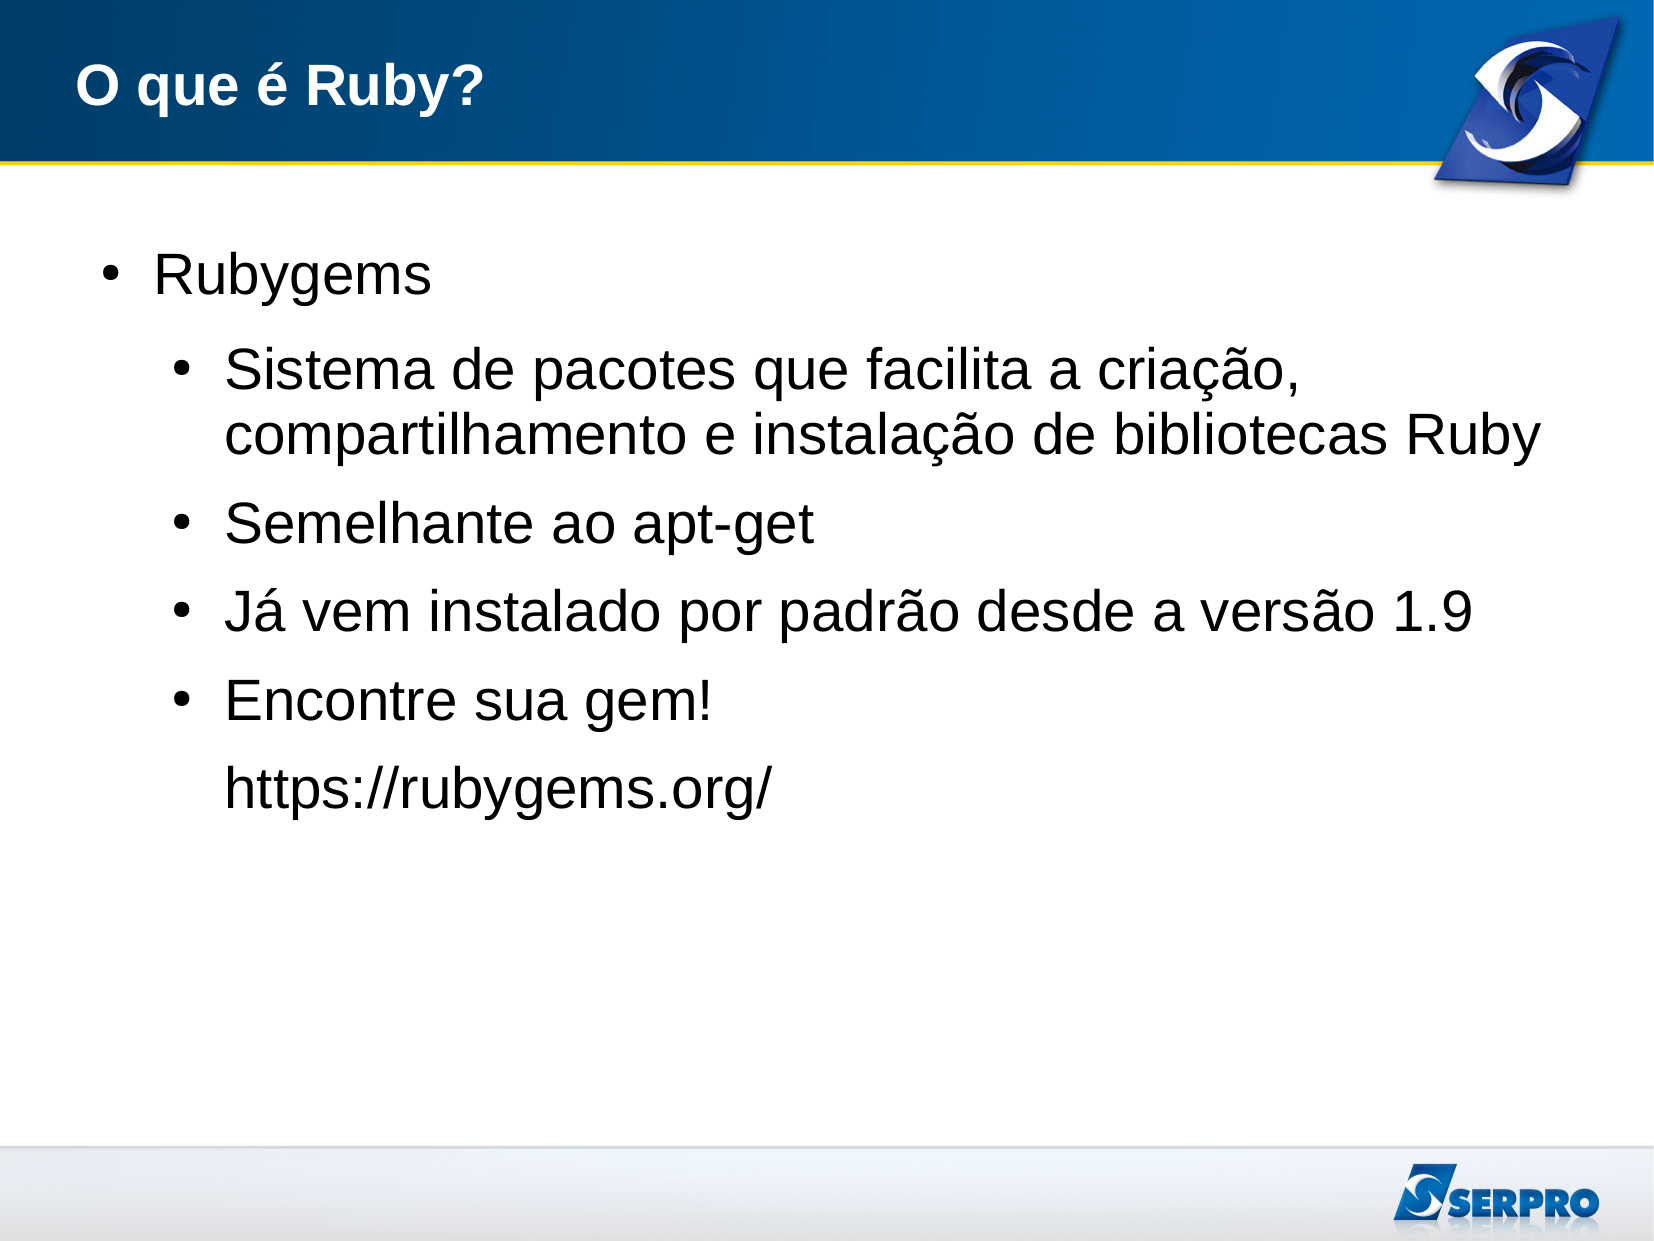

# O que é Ruby?
Rubygems
Sistema de pacotes que facilita a criação, compartilhamento e instalação de bibliotecas Ruby
Semelhante ao apt-get
Já vem instalado por padrão desde a versão 1.9
Encontre sua gem!
https://rubygems.org/